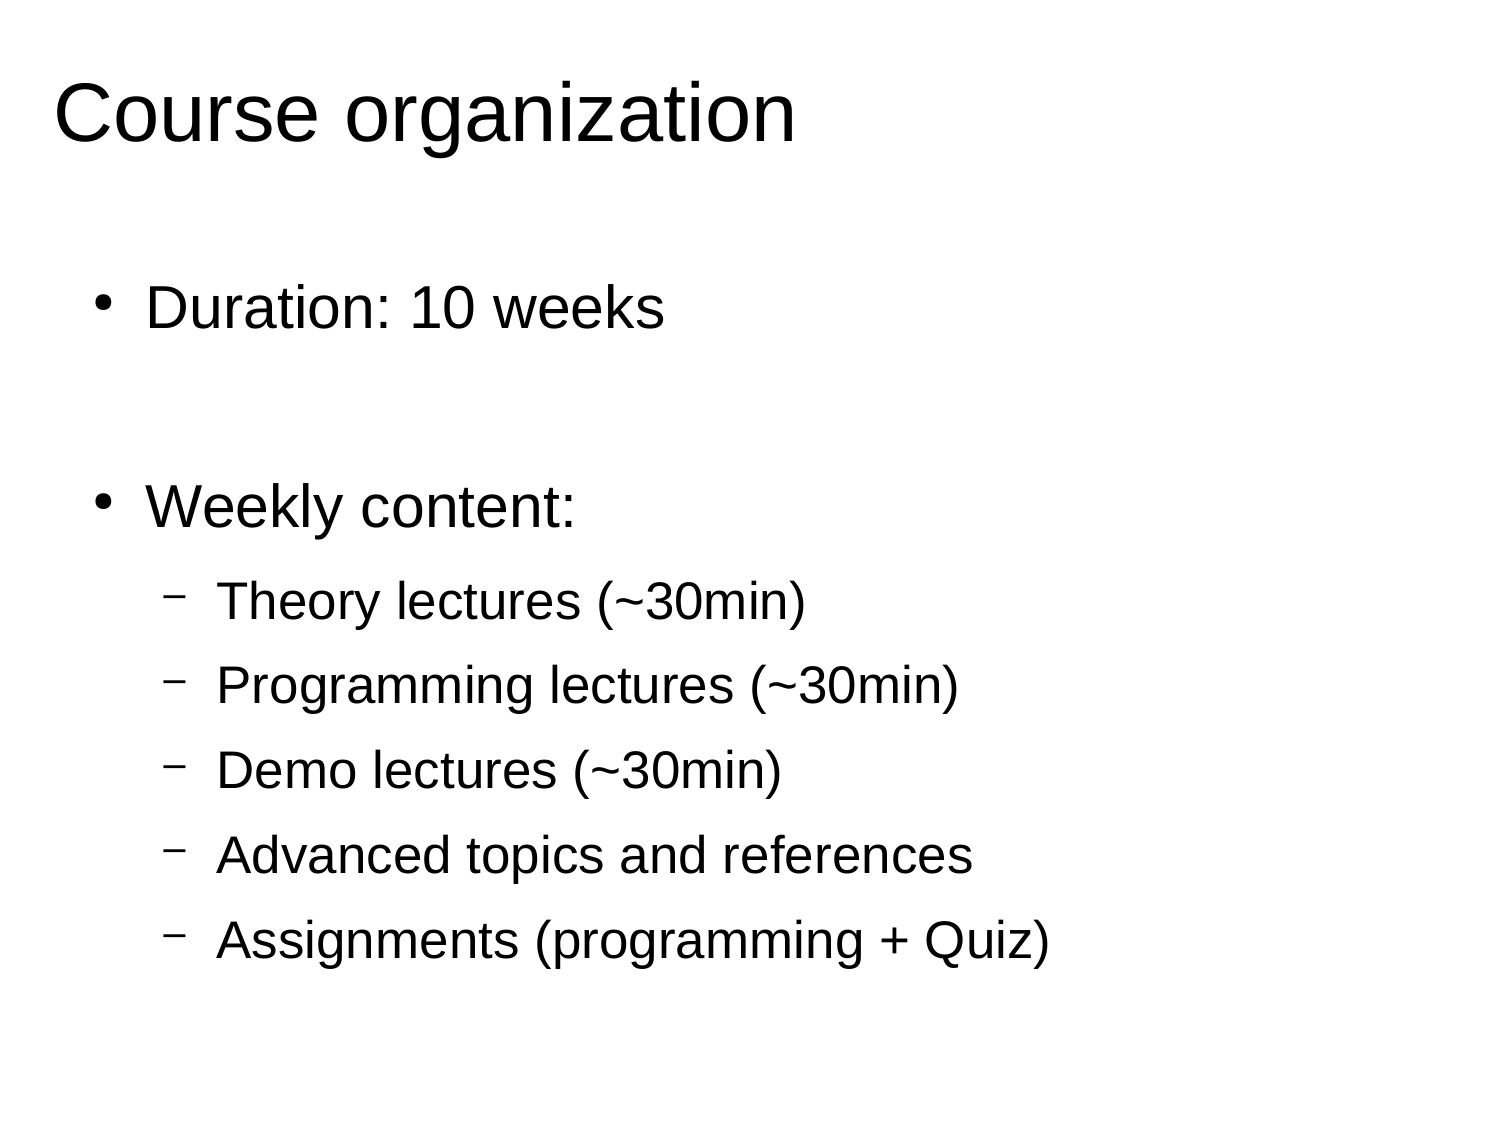

# Course organization
Duration: 10 weeks
Weekly content:
Theory lectures (~30min)
Programming lectures (~30min)
Demo lectures (~30min)
Advanced topics and references
Assignments (programming + Quiz)